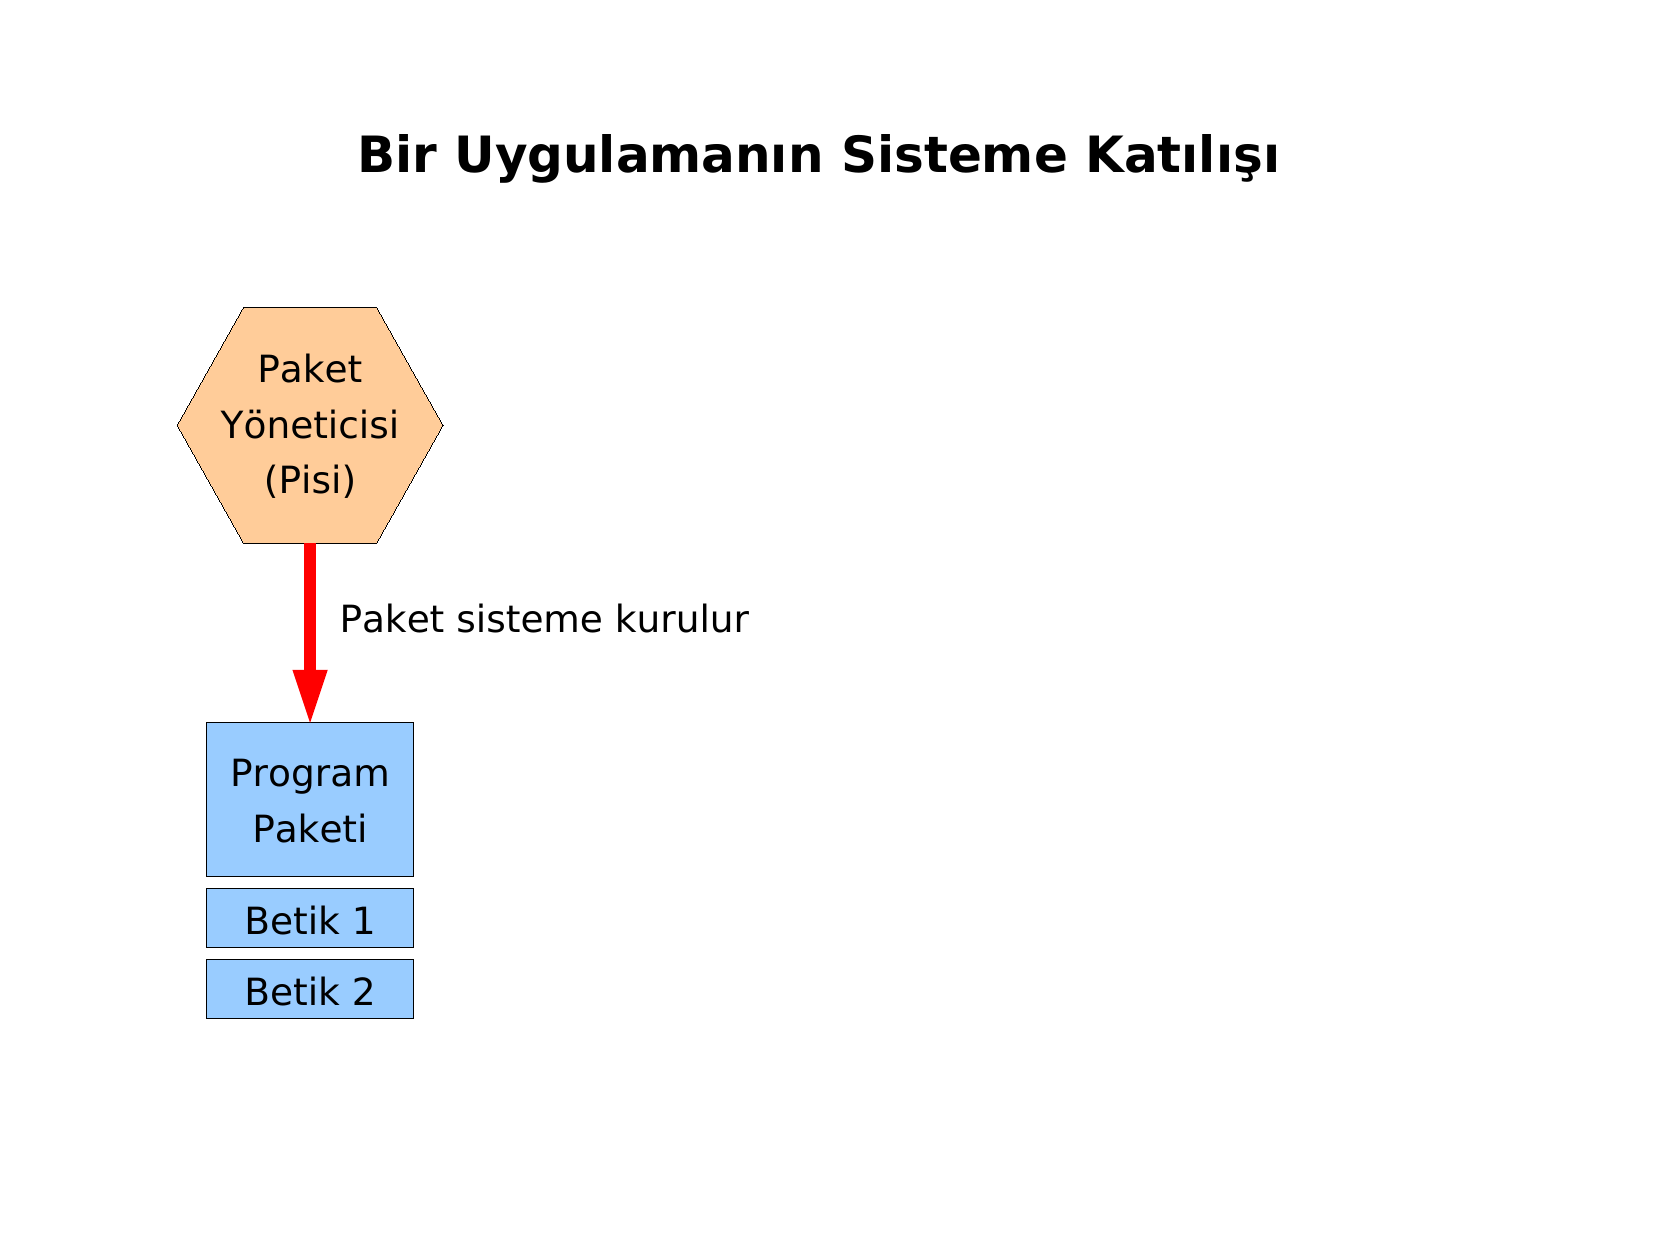

Bir Uygulamanın Sisteme Katılışı
Paket
Yöneticisi
(Pisi)
Paket sisteme kurulur
Program
Paketi
Betik 1
Betik 2